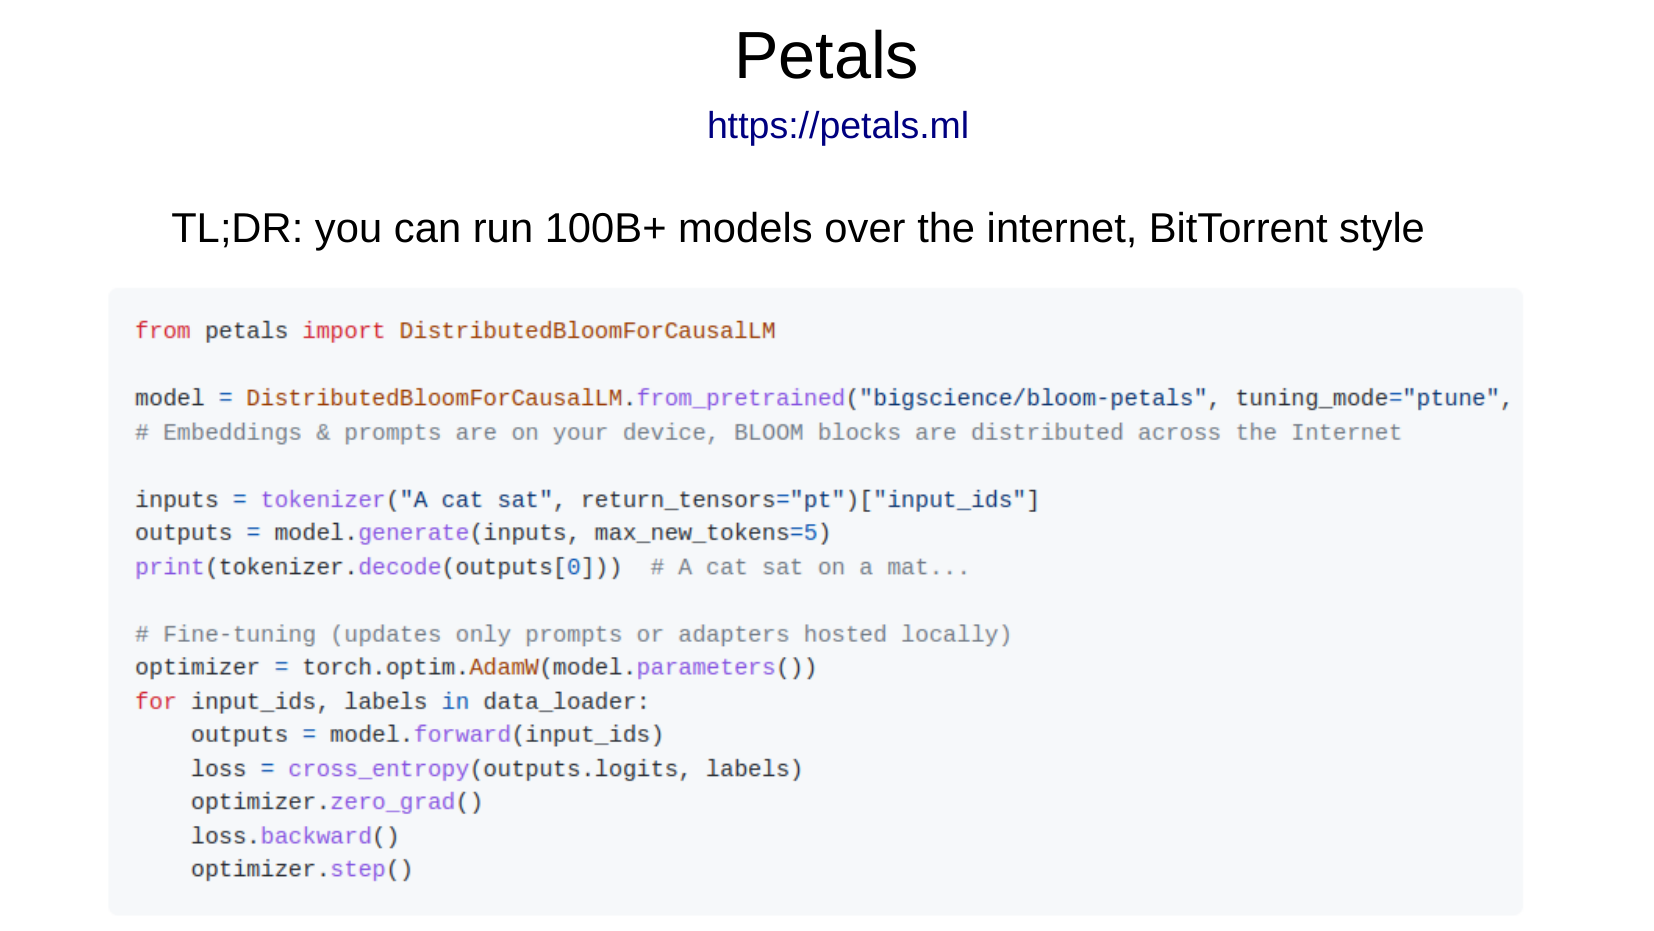

# Petals
https://petals.ml
TL;DR: you can run 100B+ models over the internet, BitTorrent style